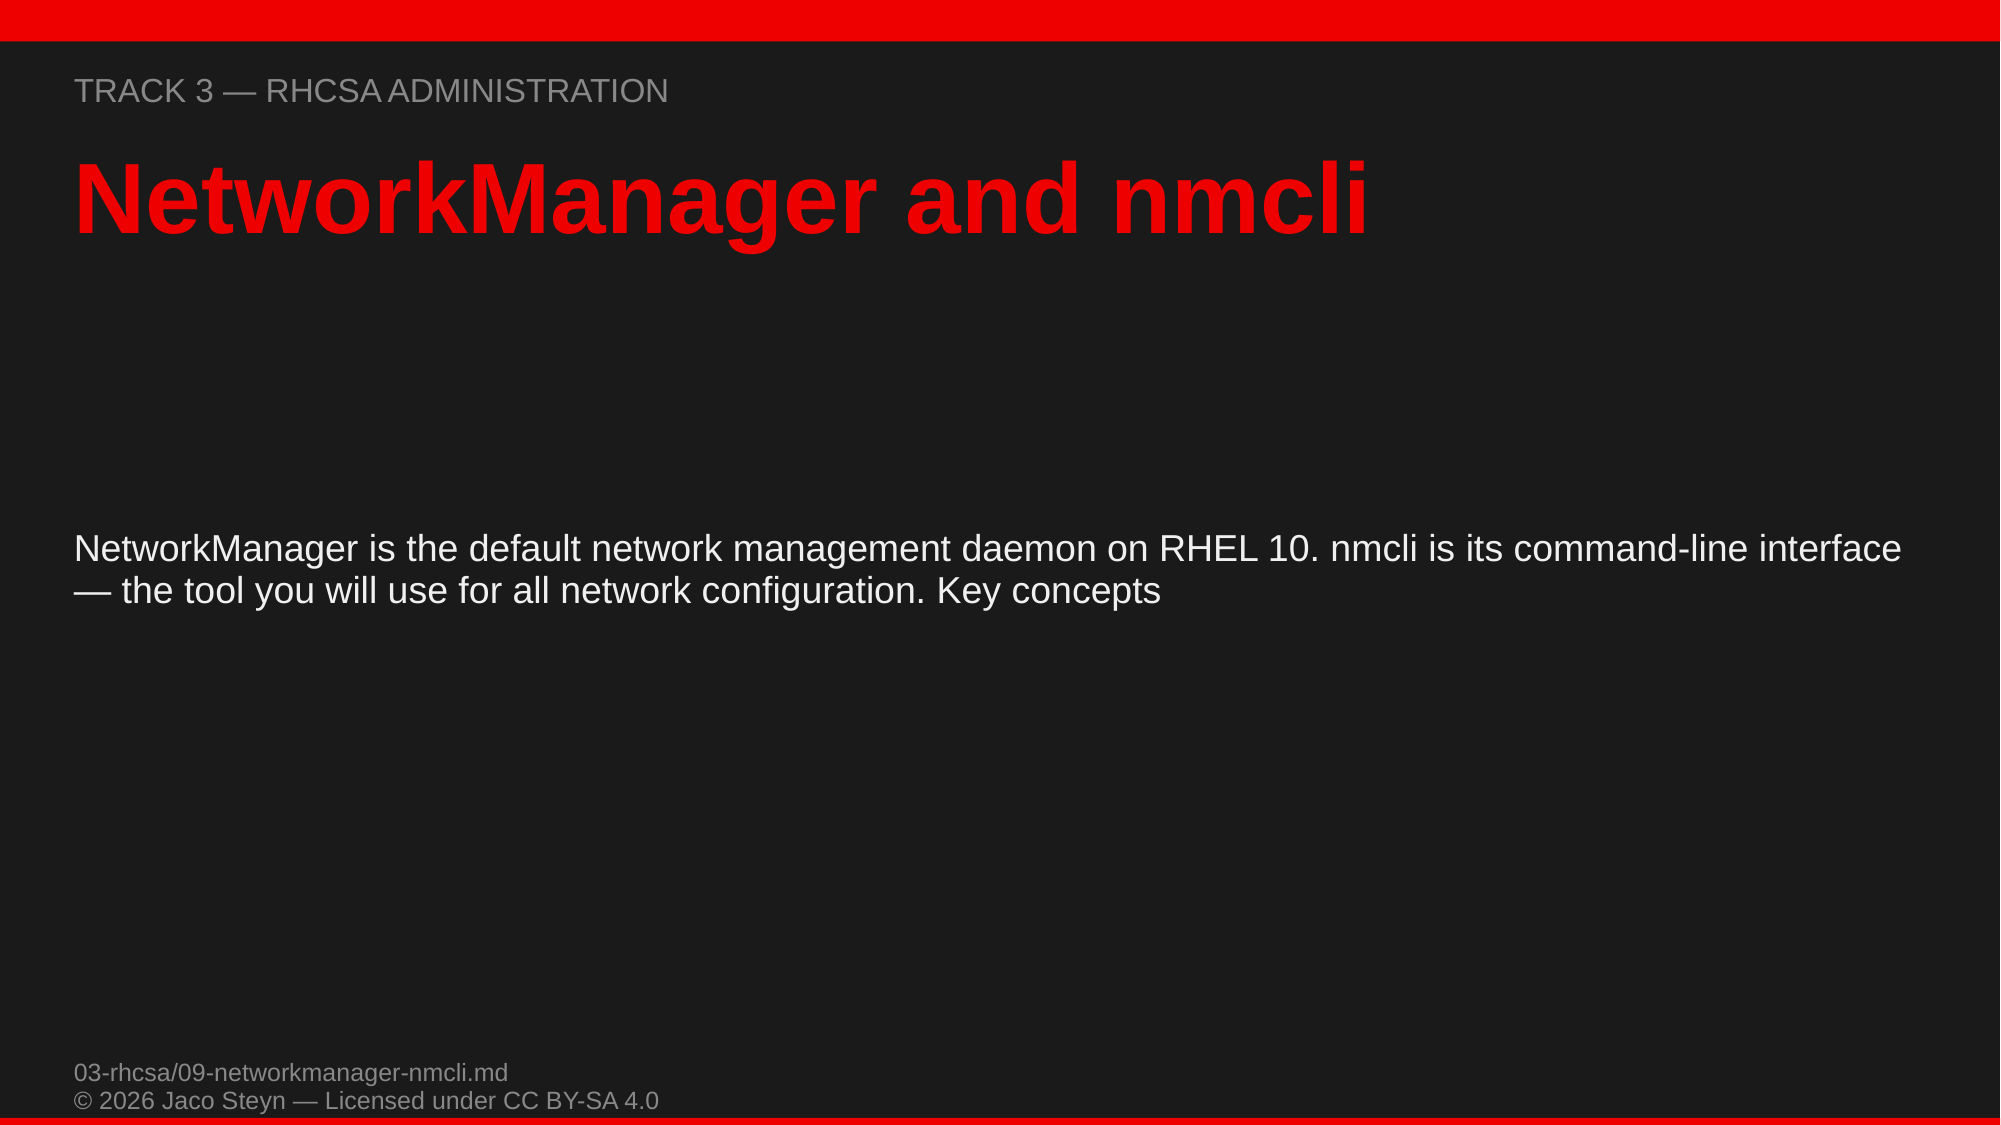

TRACK 3 — RHCSA ADMINISTRATION
NetworkManager and nmcli
NetworkManager is the default network management daemon on RHEL 10. nmcli is its command-line interface — the tool you will use for all network configuration. Key concepts
03-rhcsa/09-networkmanager-nmcli.md
© 2026 Jaco Steyn — Licensed under CC BY-SA 4.0